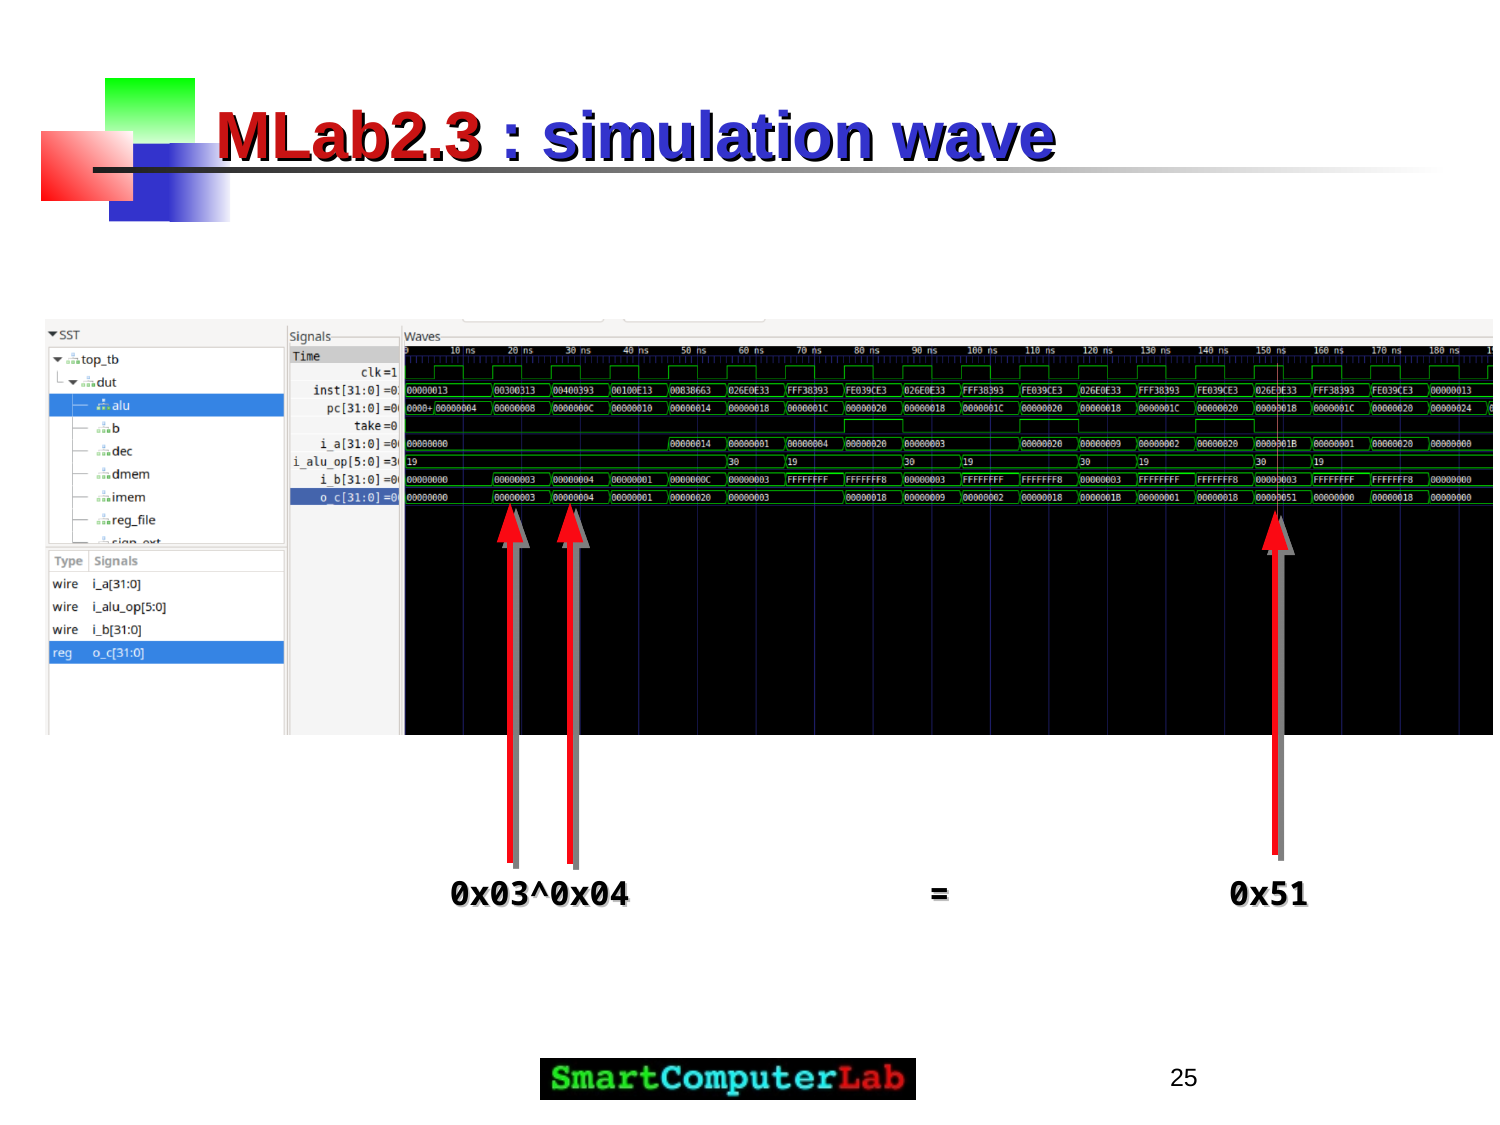

# MLab2.3 : simulation wave
0x03^0x04 = 0x51
25